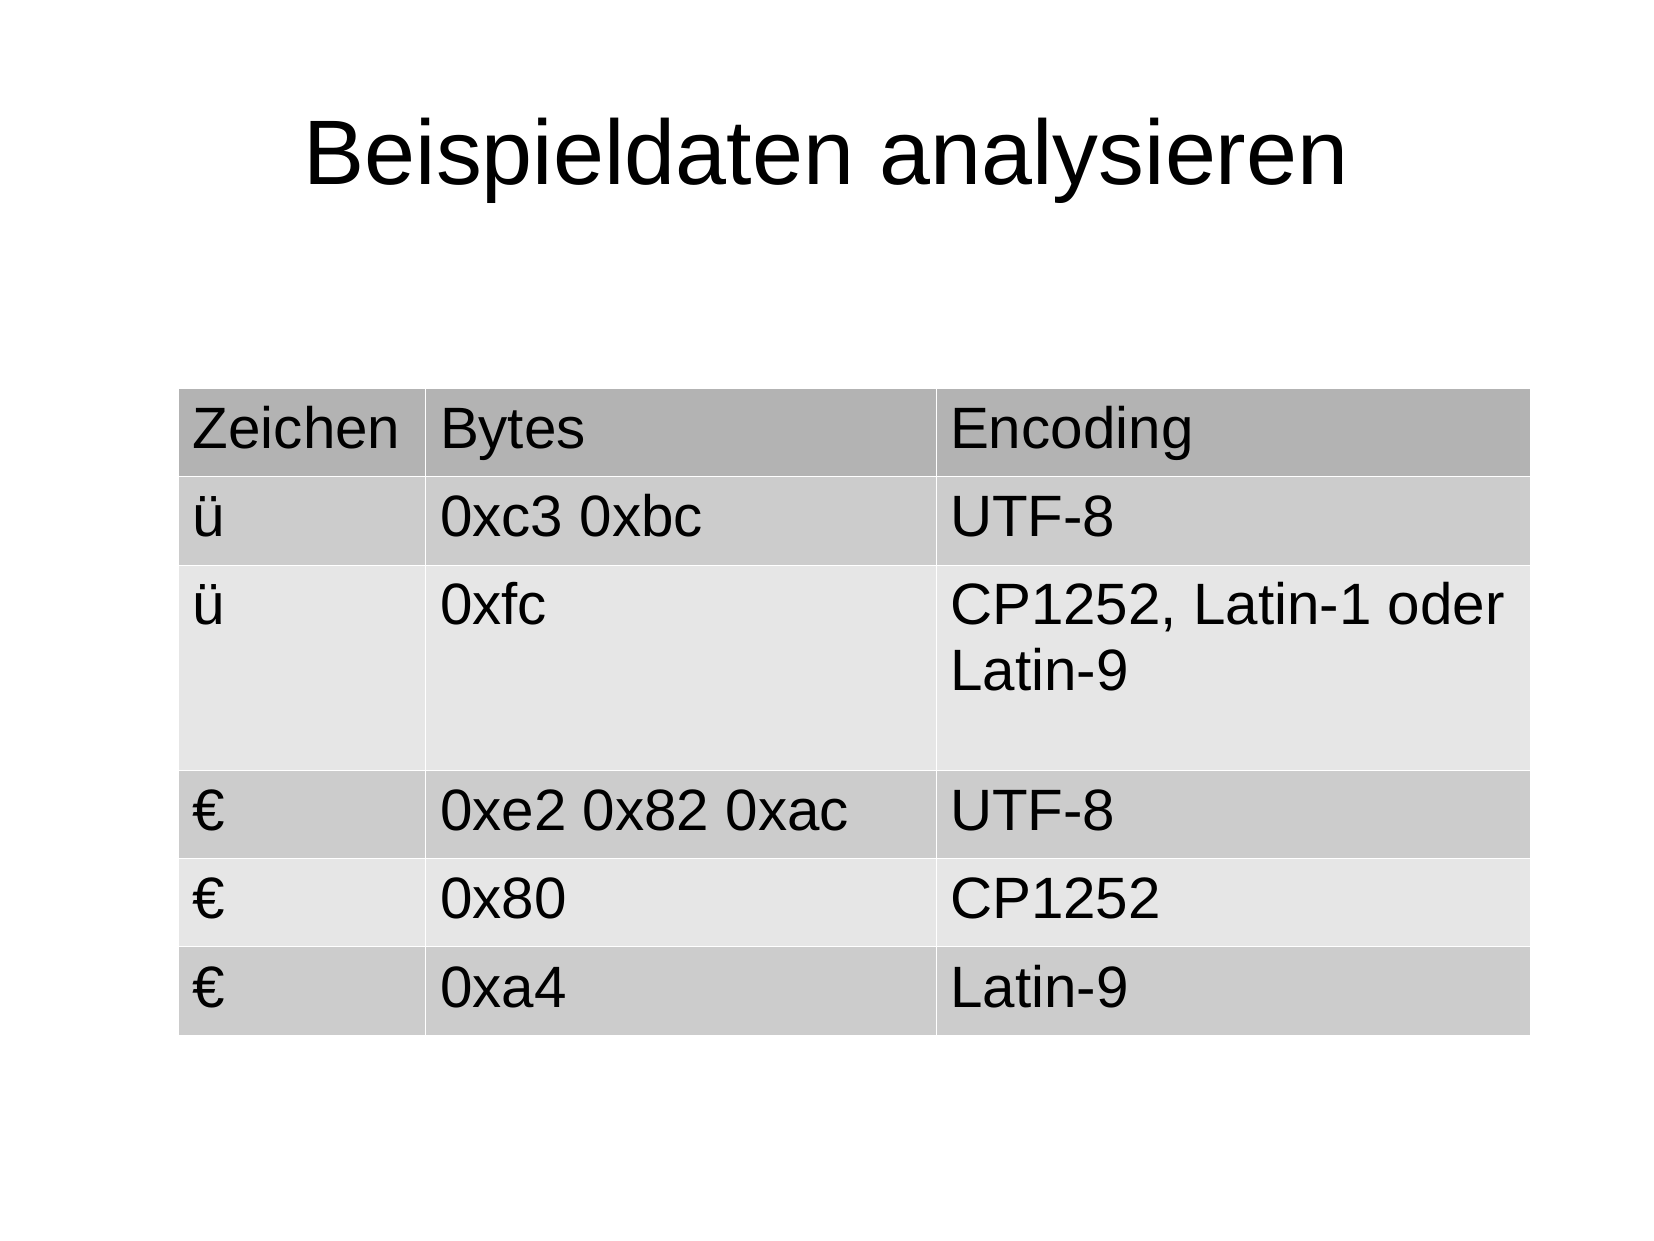

# Beispieldaten analysieren
| Zeichen | Bytes | Encoding |
| --- | --- | --- |
| ü | 0xc3 0xbc | UTF-8 |
| ü | 0xfc | CP1252, Latin-1 oder Latin-9 |
| € | 0xe2 0x82 0xac | UTF-8 |
| € | 0x80 | CP1252 |
| € | 0xa4 | Latin-9 |